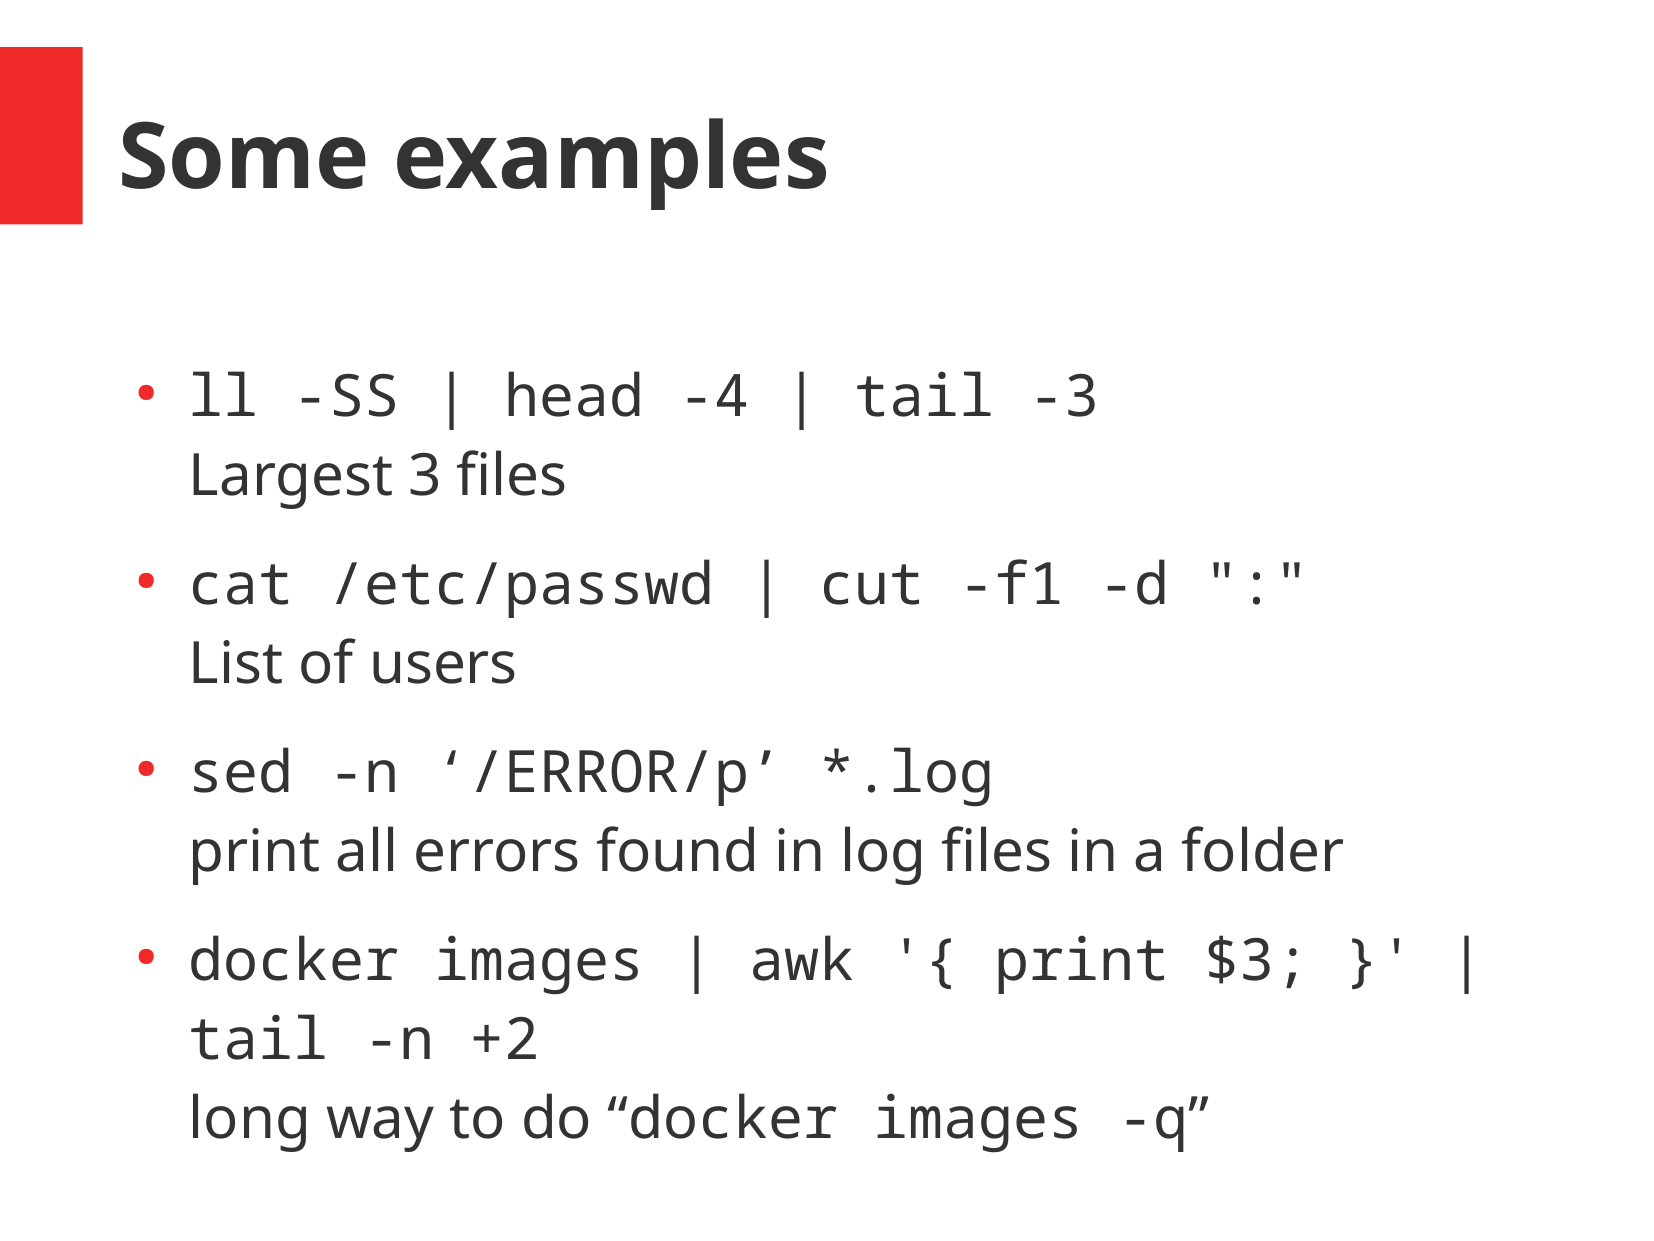

# Some examples
ll -SS | head -4 | tail -3
Largest 3 files
cat /etc/passwd | cut -f1 -d ":"
List of users
sed -n ‘/ERROR/p’ *.log
print all errors found in log files in a folder
docker images | awk '{ print $3; }' | tail -n +2
long way to do “docker images -q”